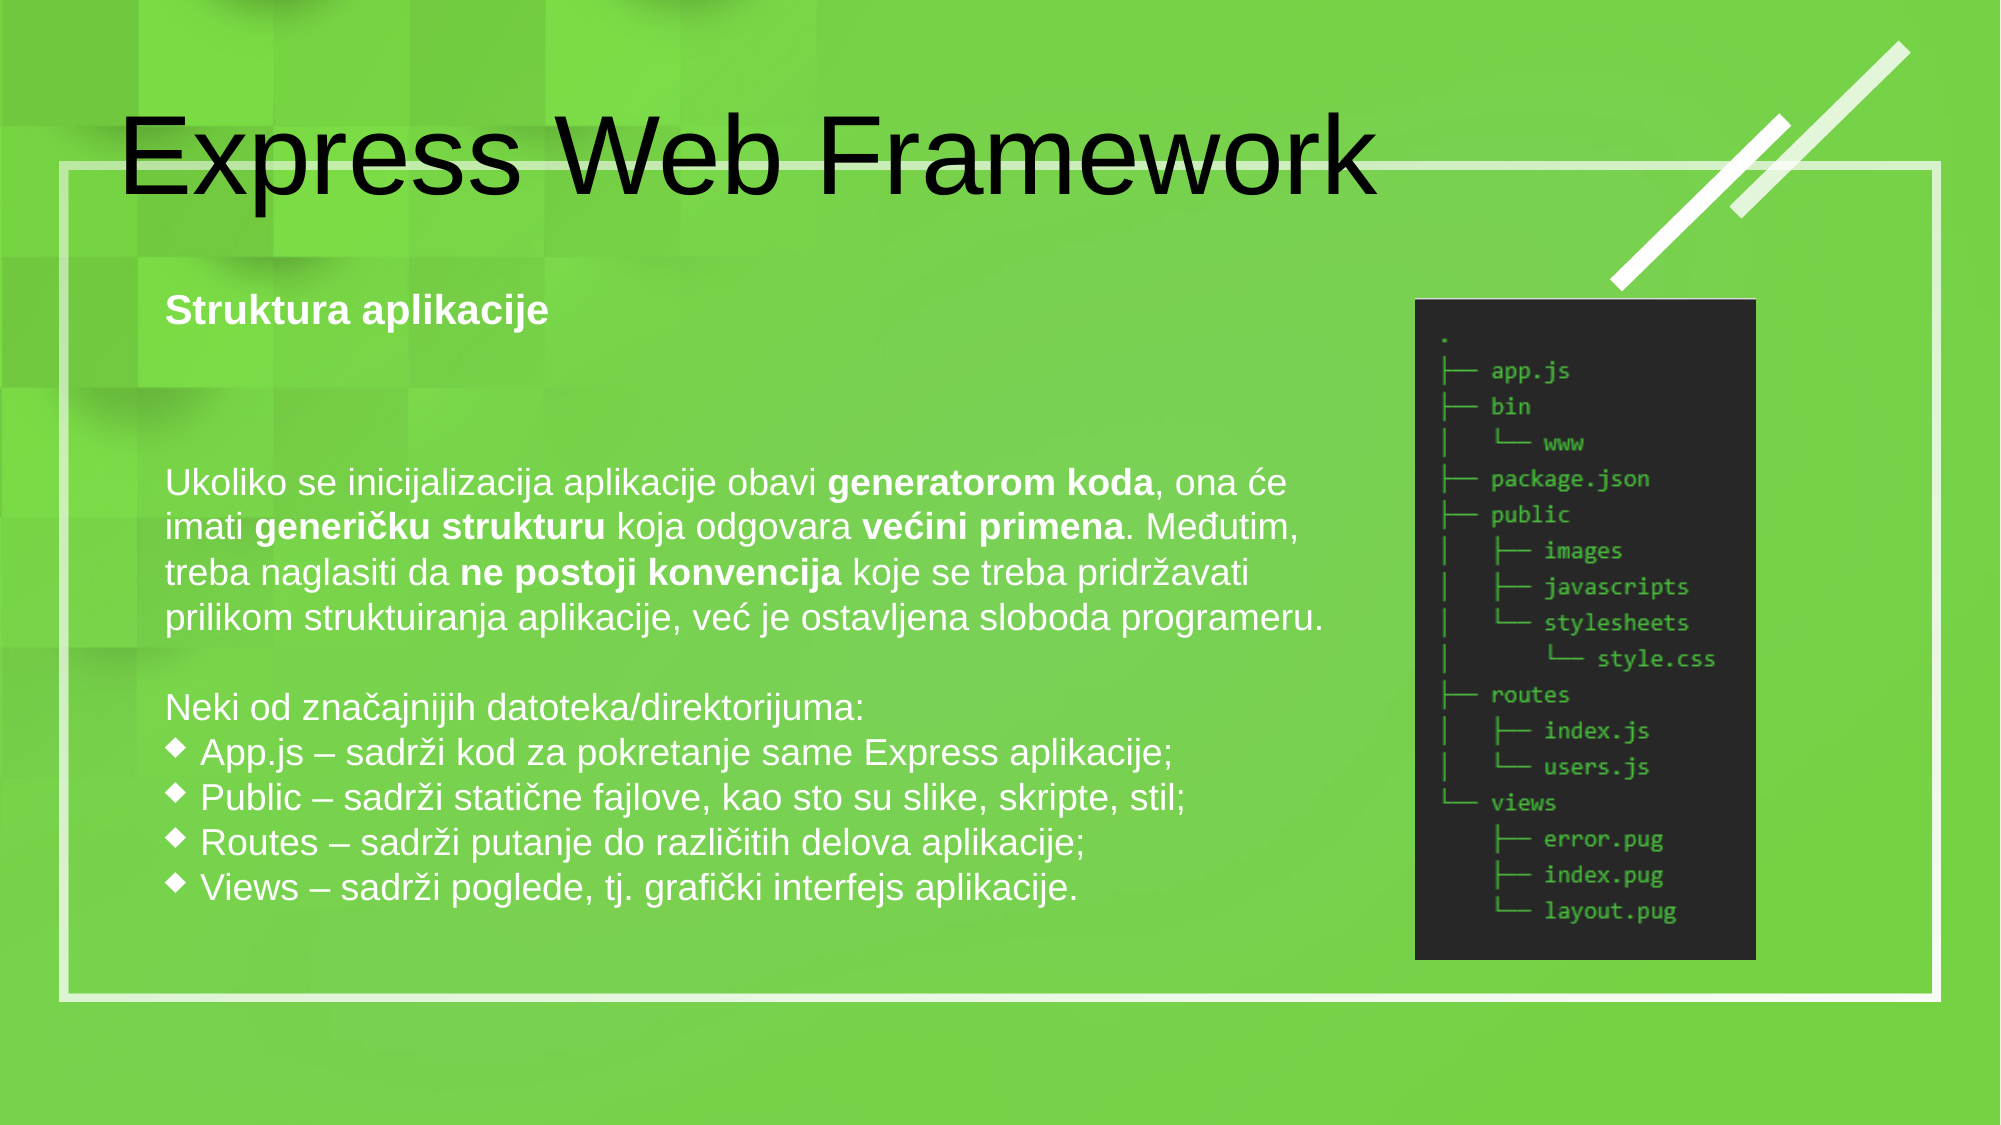

Express Web Framework
Struktura aplikacije
Ukoliko se inicijalizacija aplikacije obavi generatorom koda, ona će imati generičku strukturu koja odgovara većini primena. Međutim, treba naglasiti da ne postoji konvencija koje se treba pridržavati prilikom struktuiranja aplikacije, već je ostavljena sloboda programeru.
Neki od značajnijih datoteka/direktorijuma:
App.js – sadrži kod za pokretanje same Express aplikacije;
Public – sadrži statične fajlove, kao sto su slike, skripte, stil;
Routes – sadrži putanje do različitih delova aplikacije;
Views – sadrži poglede, tj. grafički interfejs aplikacije.